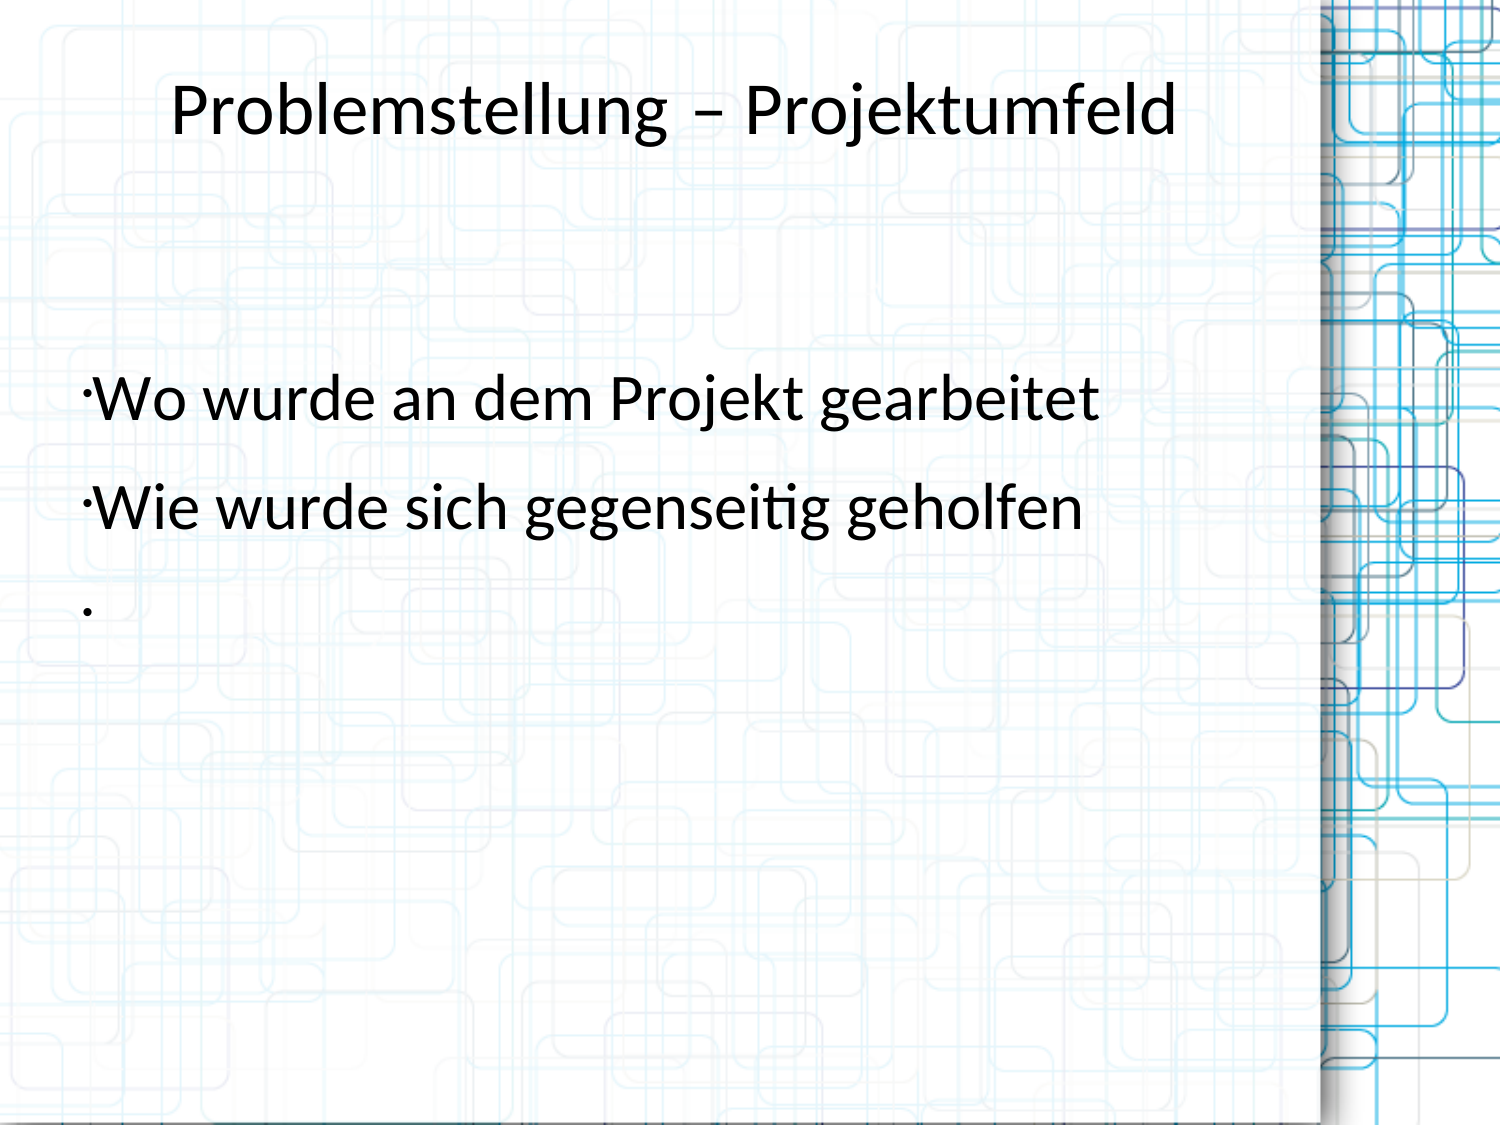

# Problemstellung – Projektumfeld
Wo wurde an dem Projekt gearbeitet
Wie wurde sich gegenseitig geholfen